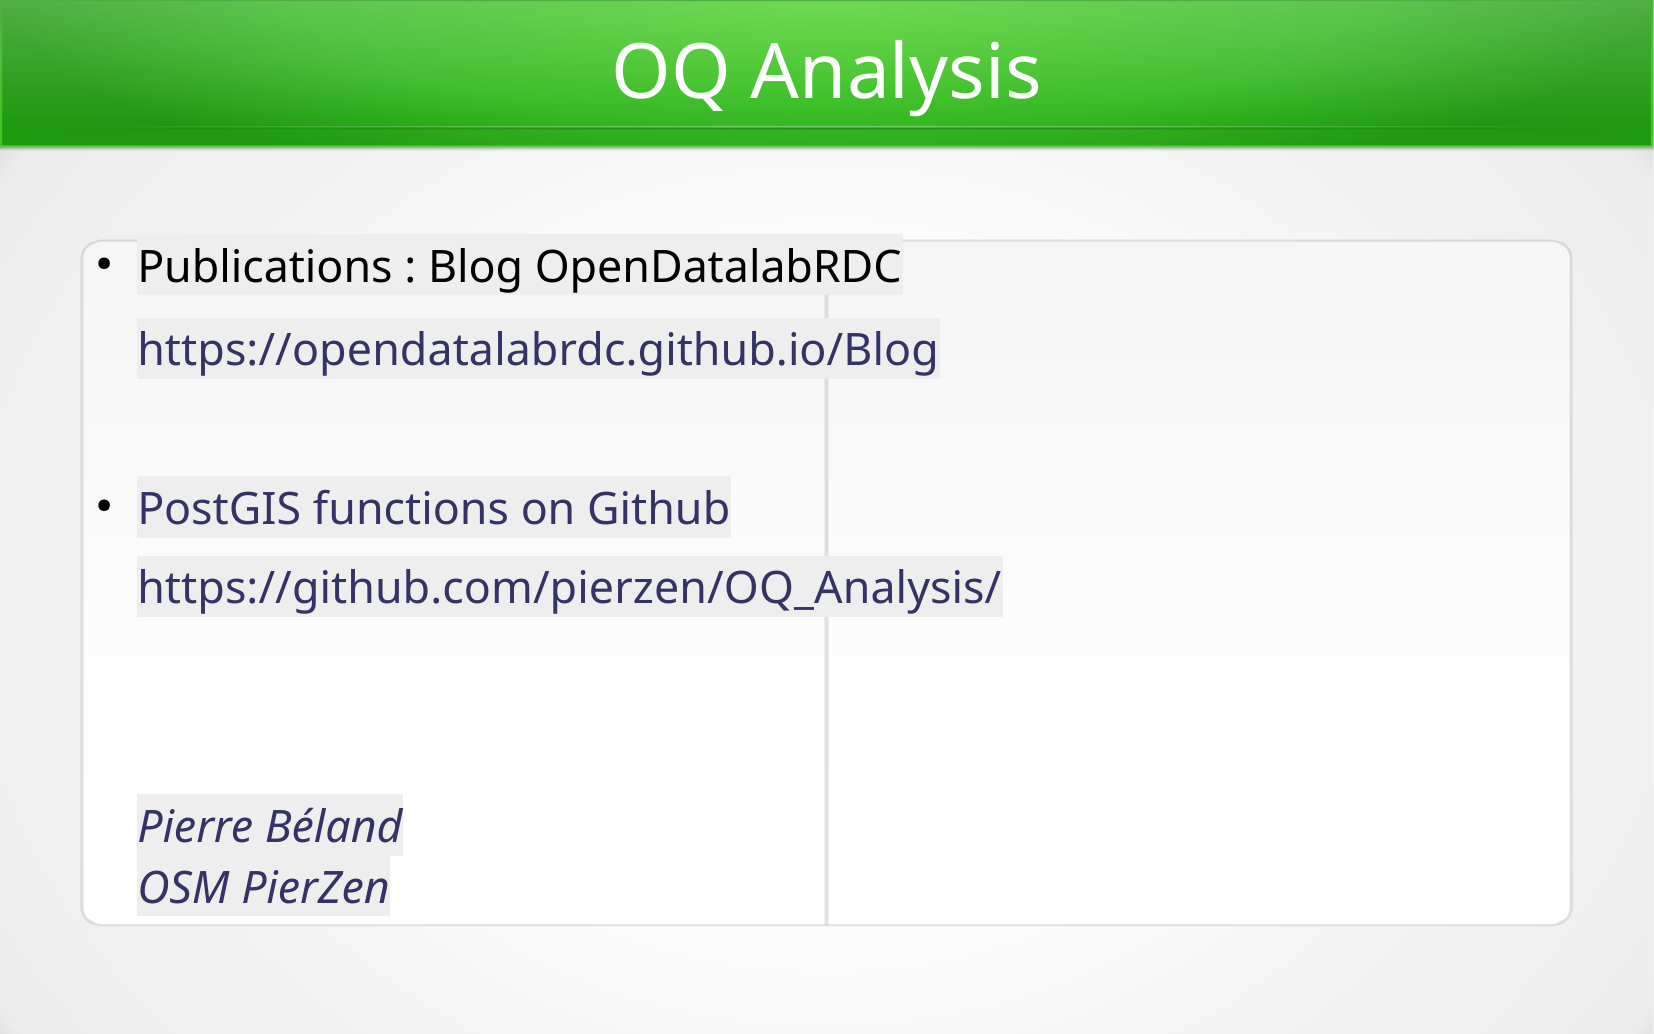

# OQ Analysis
Publications : Blog OpenDatalabRDC
https://opendatalabrdc.github.io/Blog
PostGIS functions on Github
https://github.com/pierzen/OQ_Analysis/
Pierre Béland
OSM PierZen